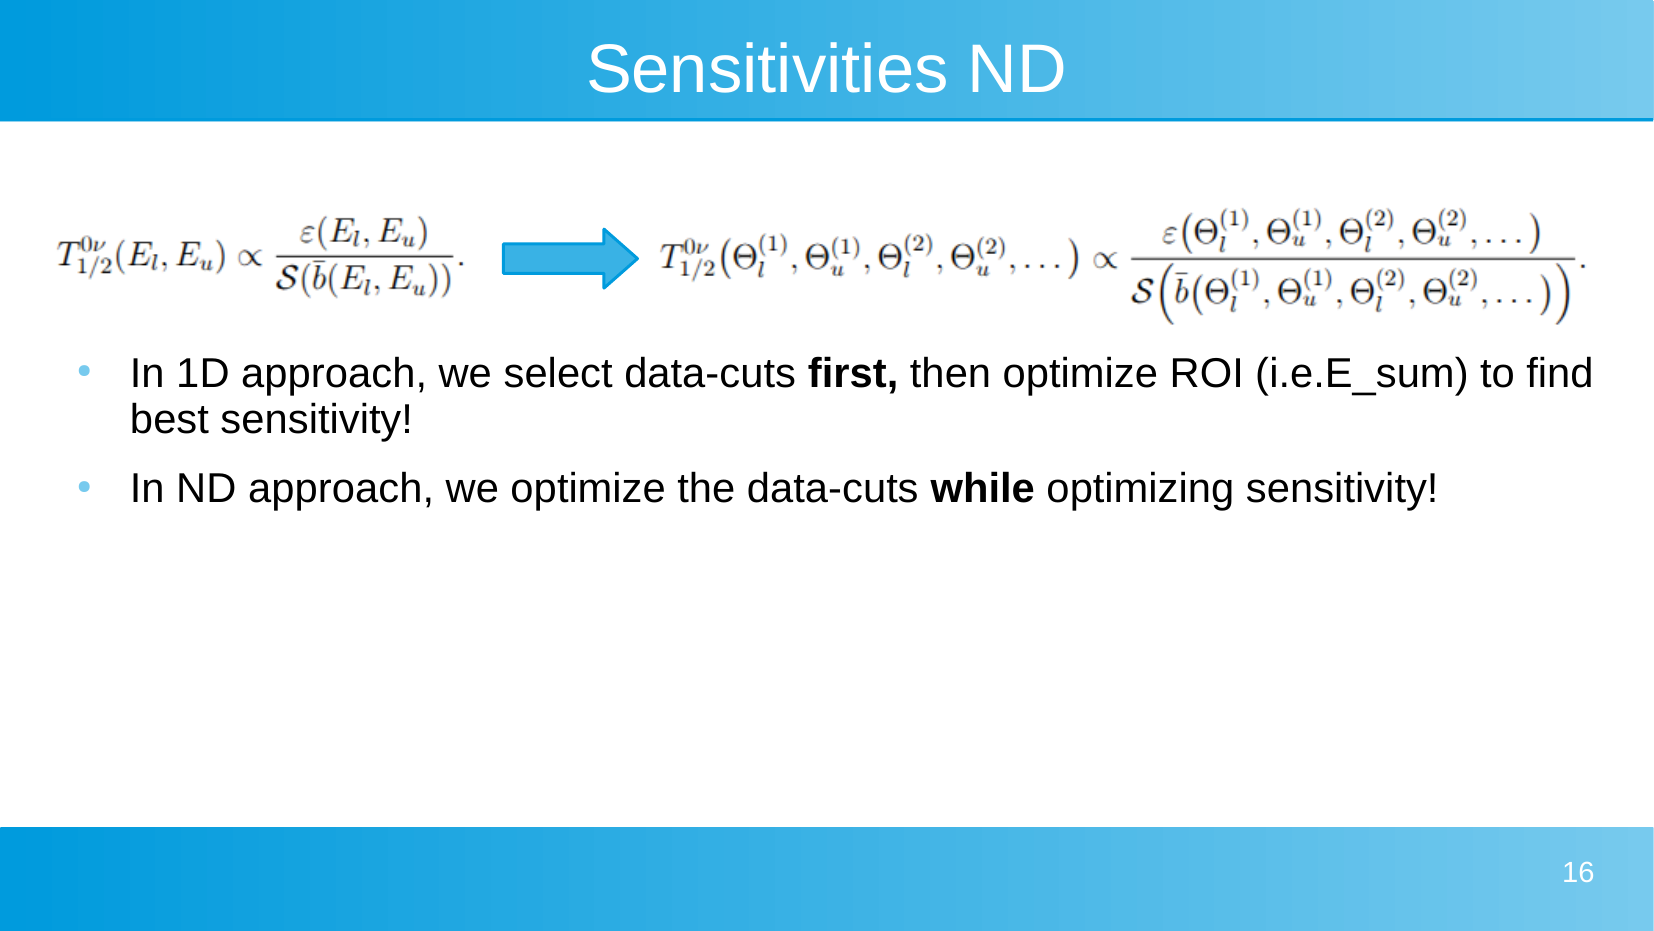

# Sensitivities ND
In 1D approach, we select data-cuts first, then optimize ROI (i.e.E_sum) to find best sensitivity!
In ND approach, we optimize the data-cuts while optimizing sensitivity!
16